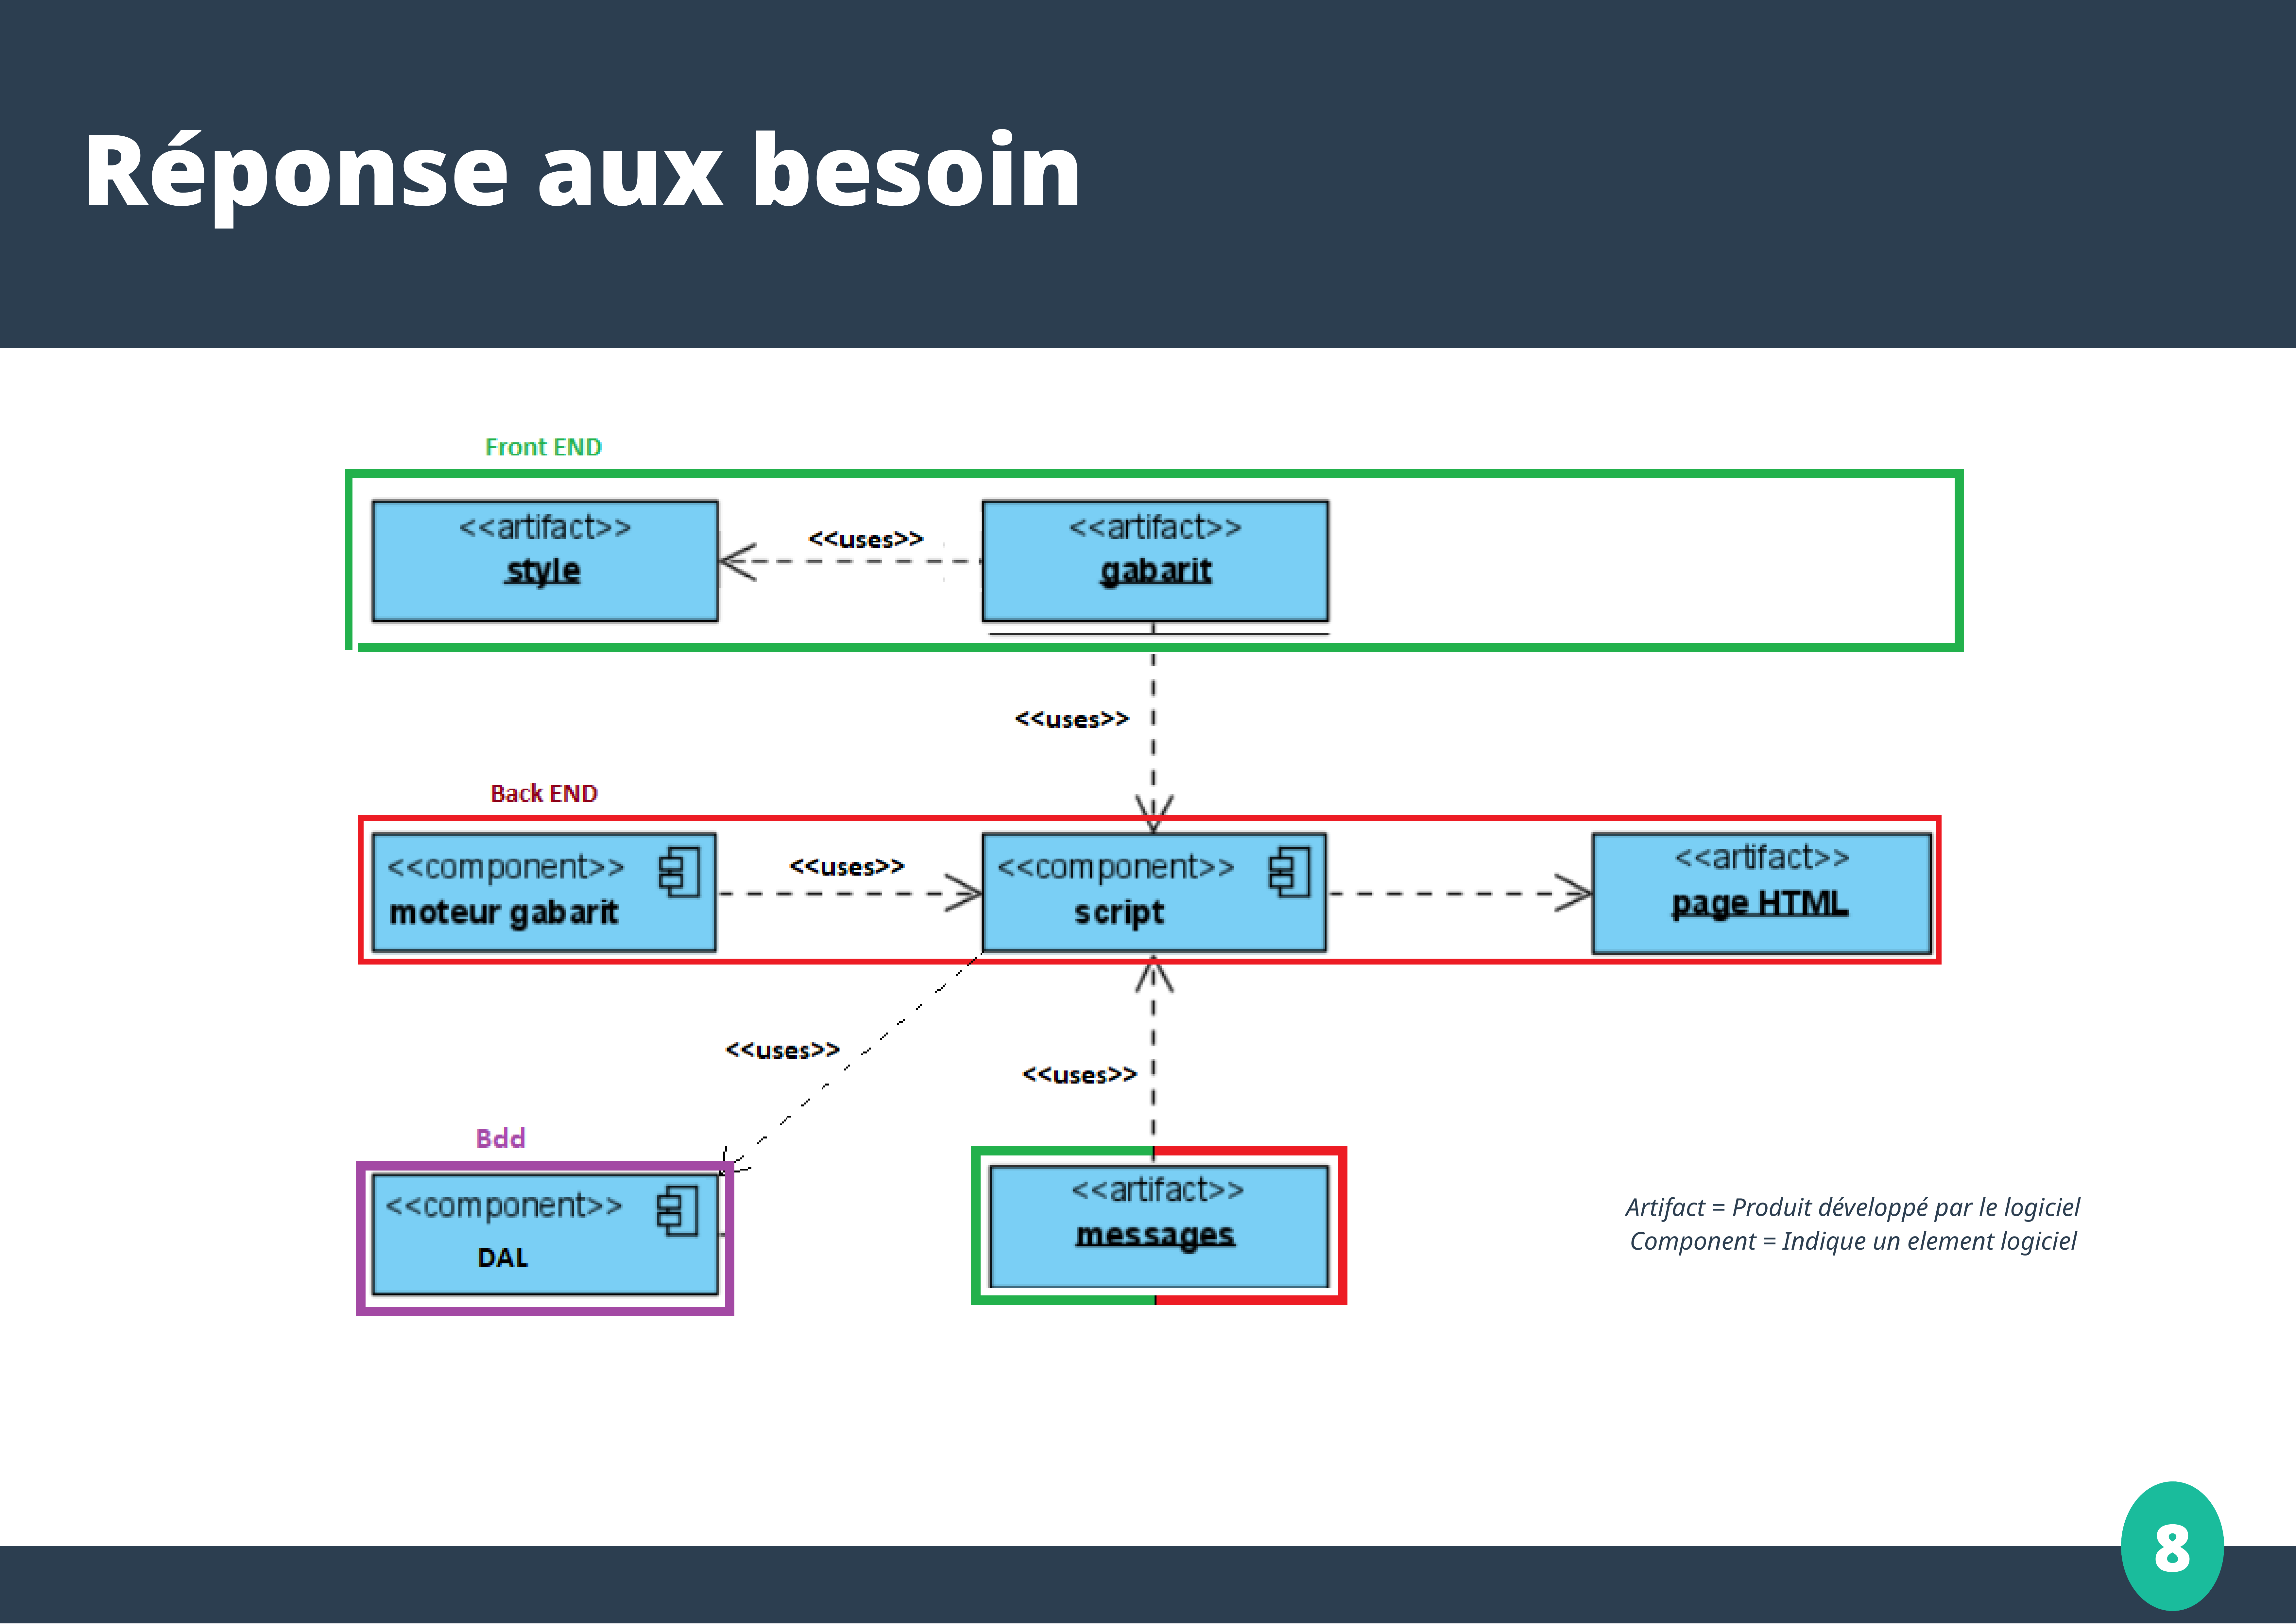

# Réponse aux besoin
Artifact = Produit développé par le logiciel
Component = Indique un element logiciel